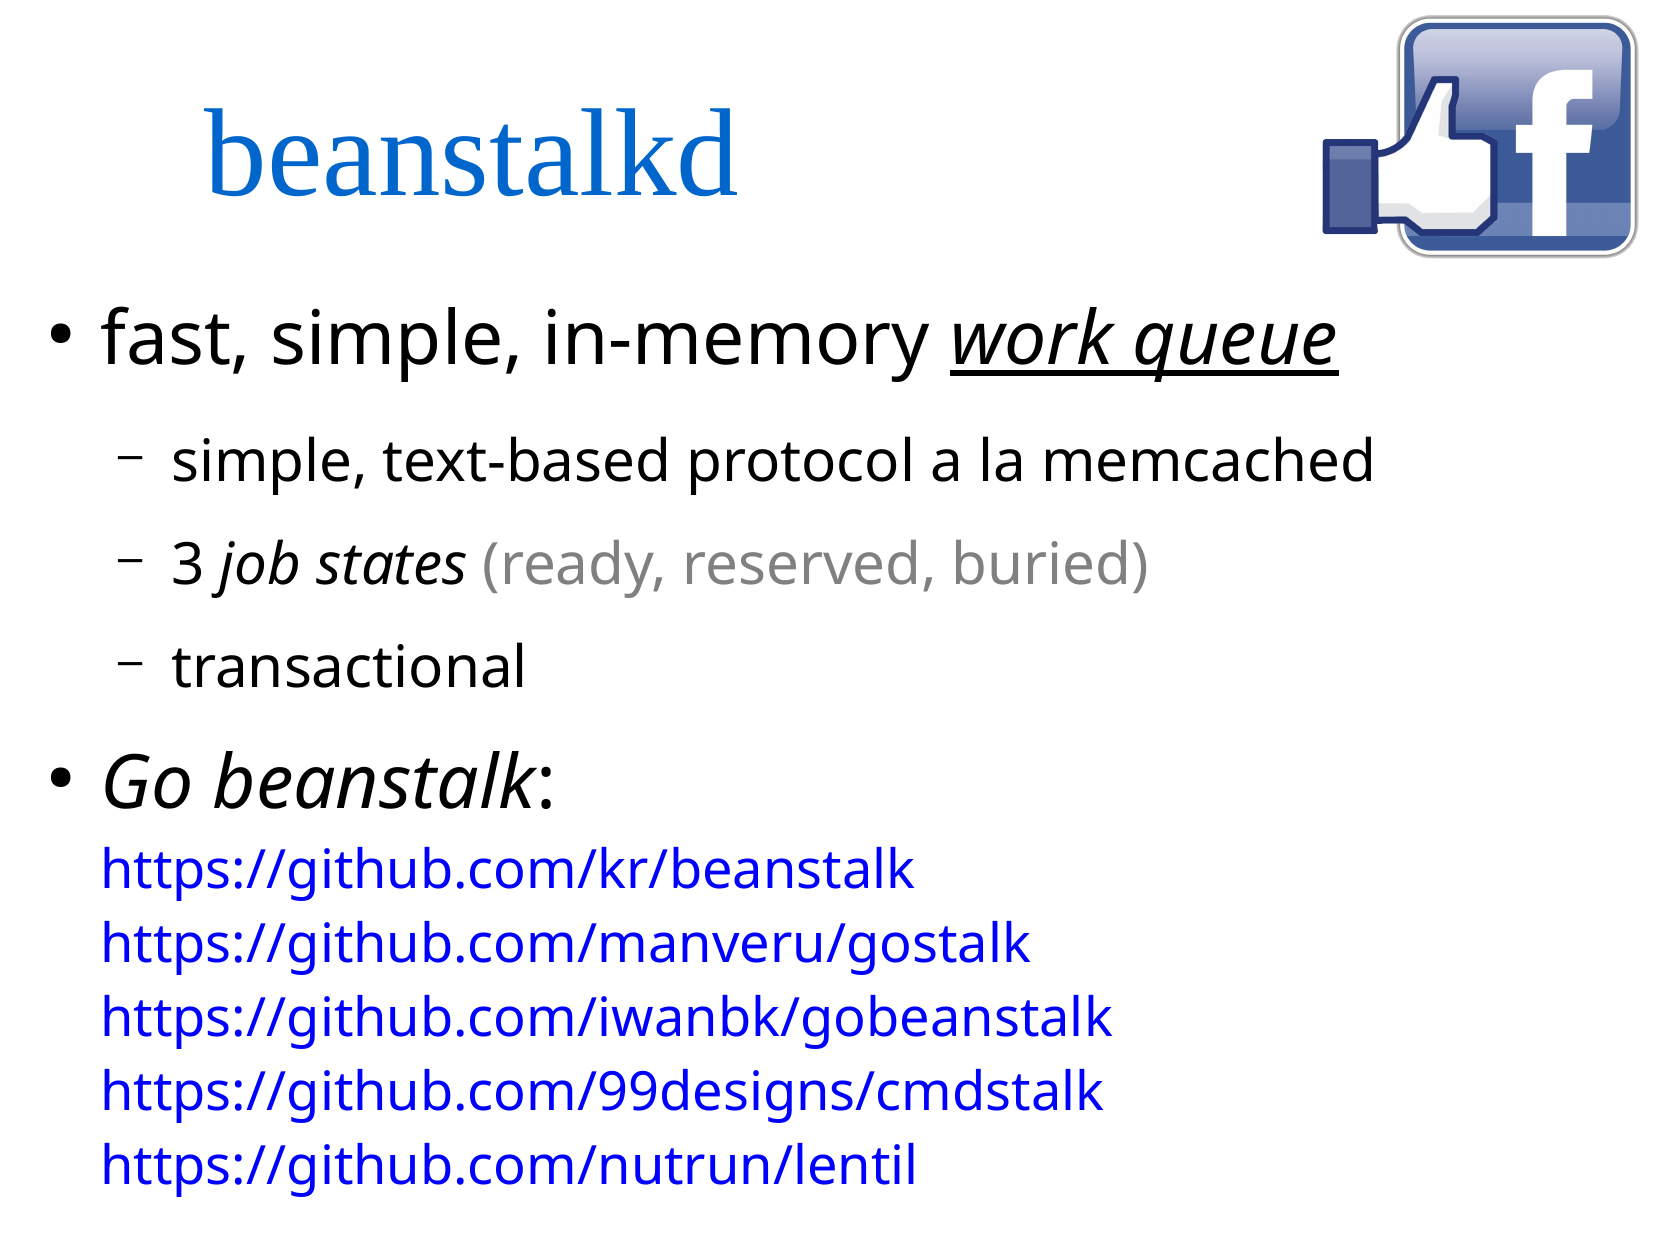

# beanstalkd
fast, simple, in-memory work queue
simple, text-based protocol a la memcached
3 job states (ready, reserved, buried)
transactional
Go beanstalk:
https://github.com/kr/beanstalk
https://github.com/manveru/gostalk
https://github.com/iwanbk/gobeanstalk
https://github.com/99designs/cmdstalk
https://github.com/nutrun/lentil